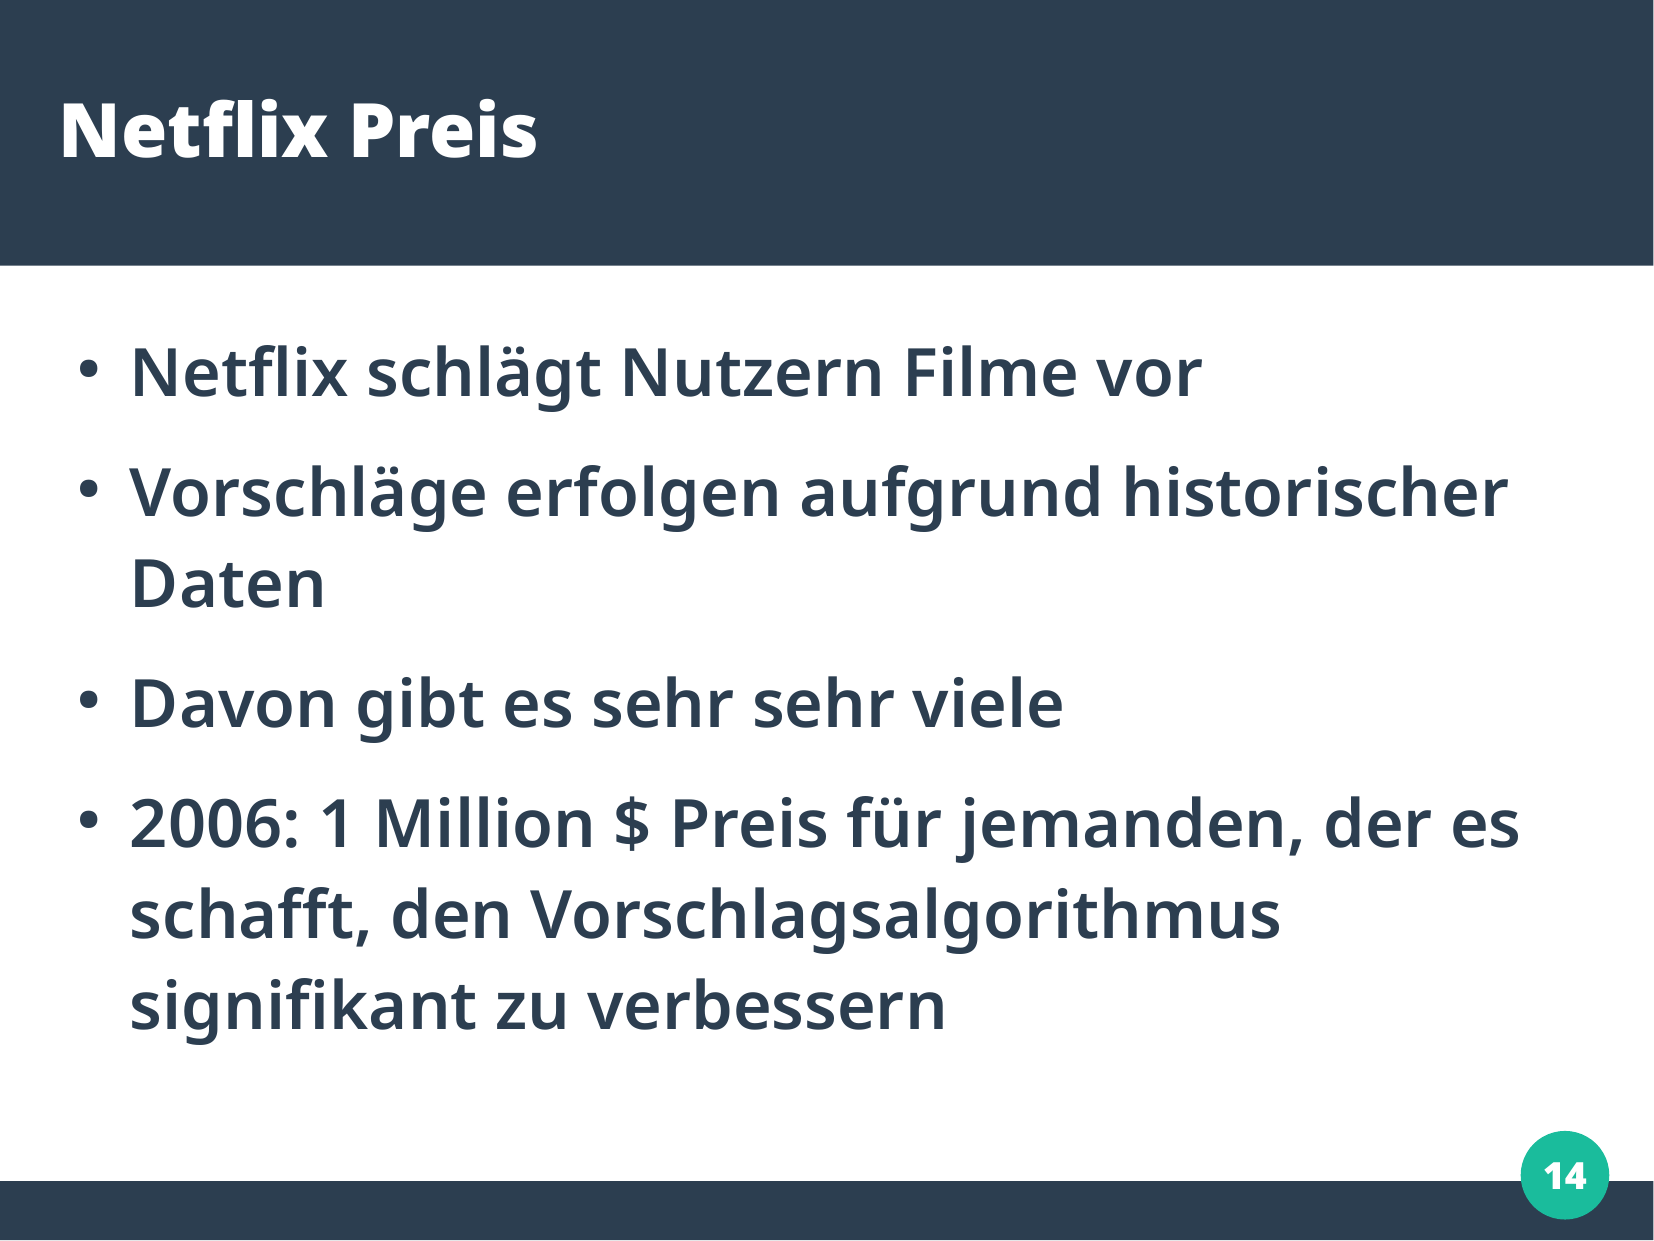

# Netflix Preis
Netflix schlägt Nutzern Filme vor
Vorschläge erfolgen aufgrund historischer Daten
Davon gibt es sehr sehr viele
2006: 1 Million $ Preis für jemanden, der es schafft, den Vorschlagsalgorithmus signifikant zu verbessern
14